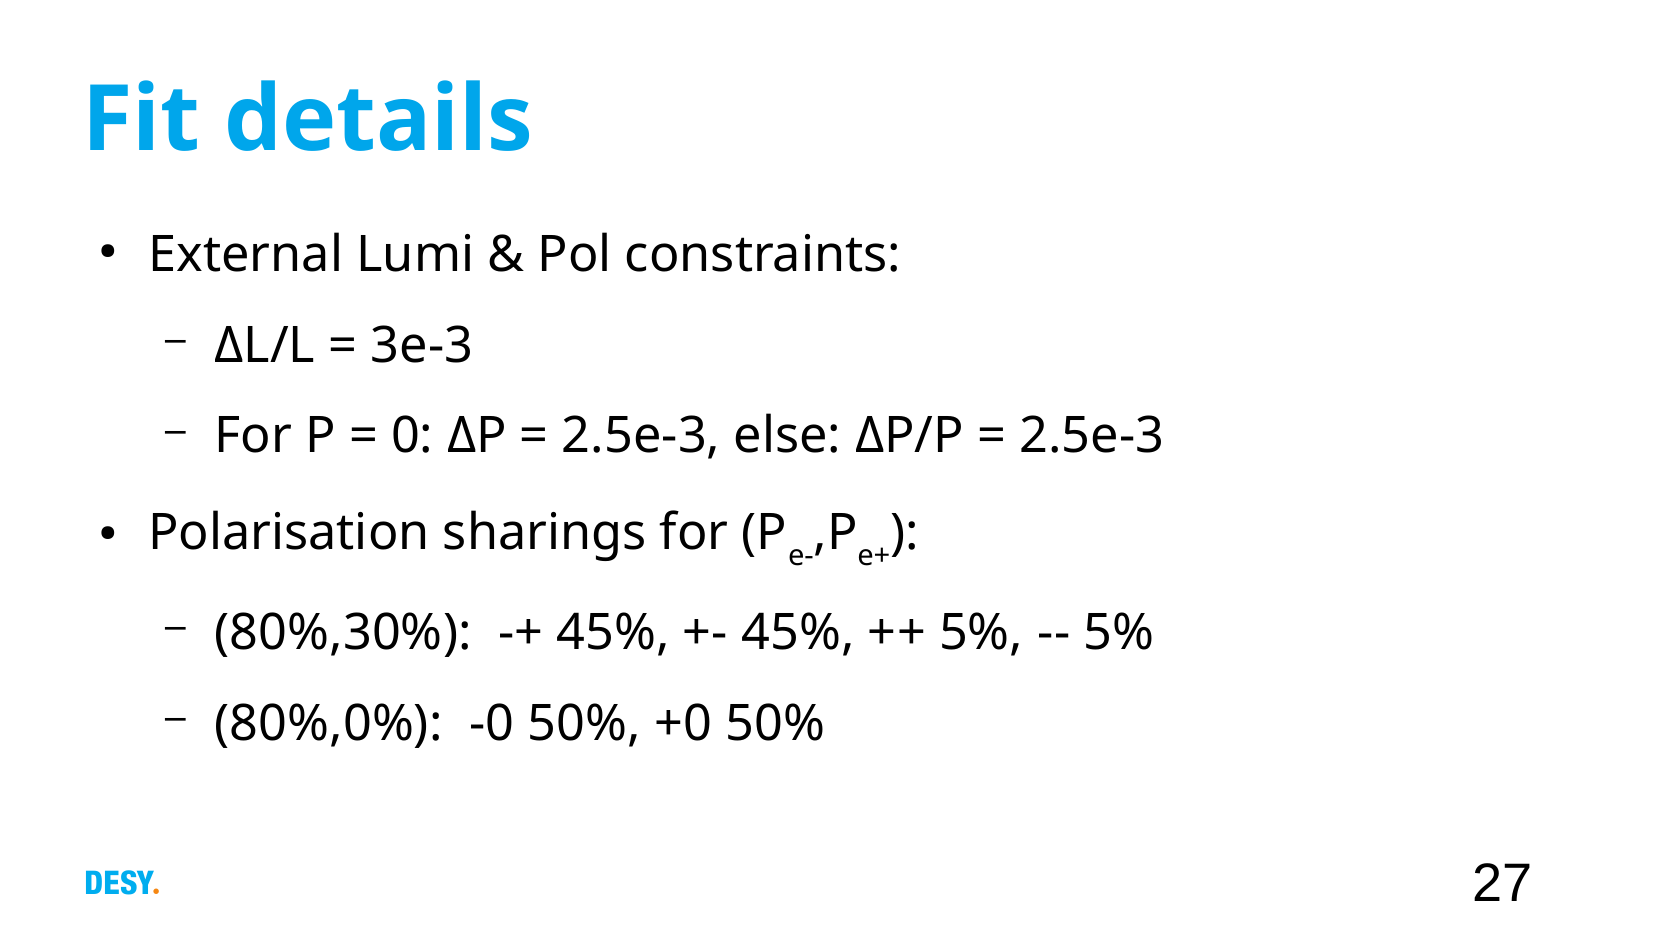

# Fit details
External Lumi & Pol constraints:
ΔL/L = 3e-3
For P = 0: ΔP = 2.5e-3, else: ΔP/P = 2.5e-3
Polarisation sharings for (Pe-,Pe+):
(80%,30%): -+ 45%, +- 45%, ++ 5%, -- 5%
(80%,0%): -0 50%, +0 50%